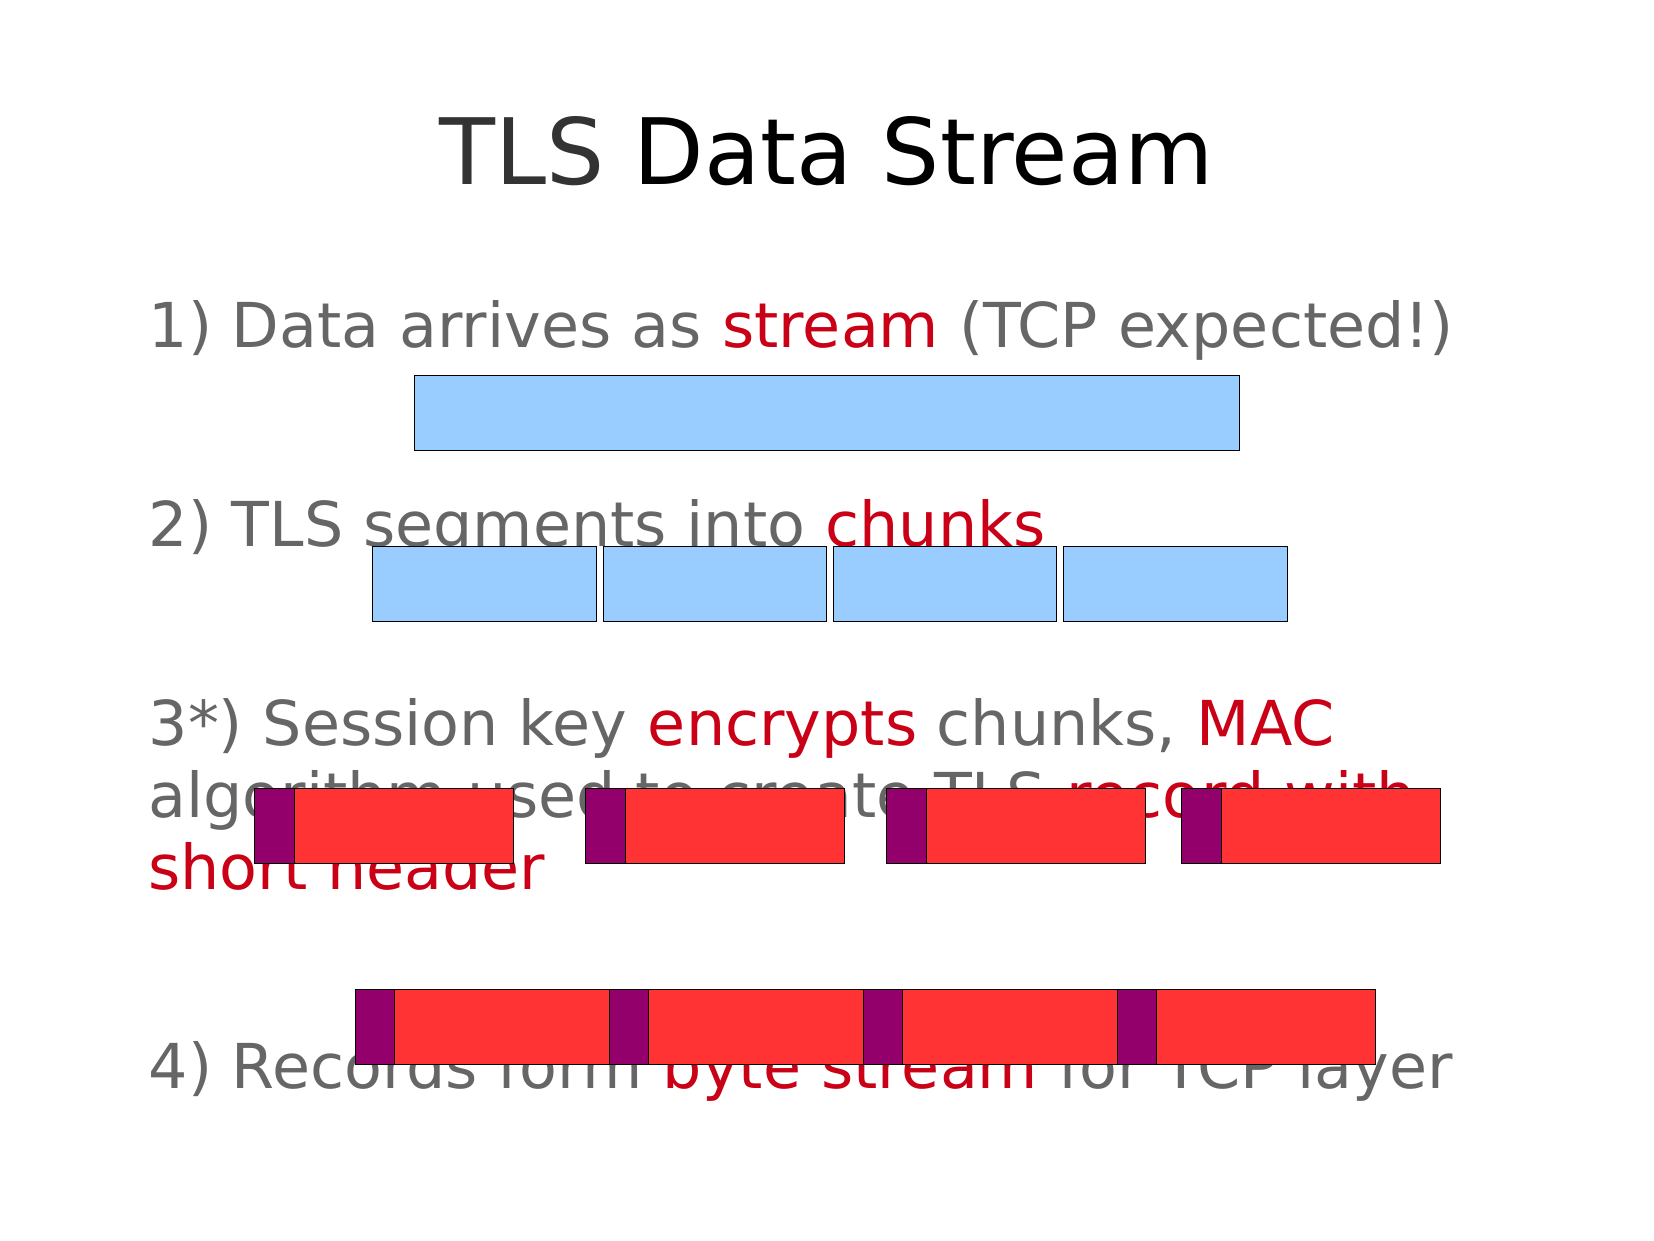

# TLS Data Stream
1) Data arrives as stream (TCP expected!)
2) TLS segments into chunks
3*) Session key encrypts chunks, MAC algorithm used to create TLS record with short header
4) Records form byte stream for TCP layer